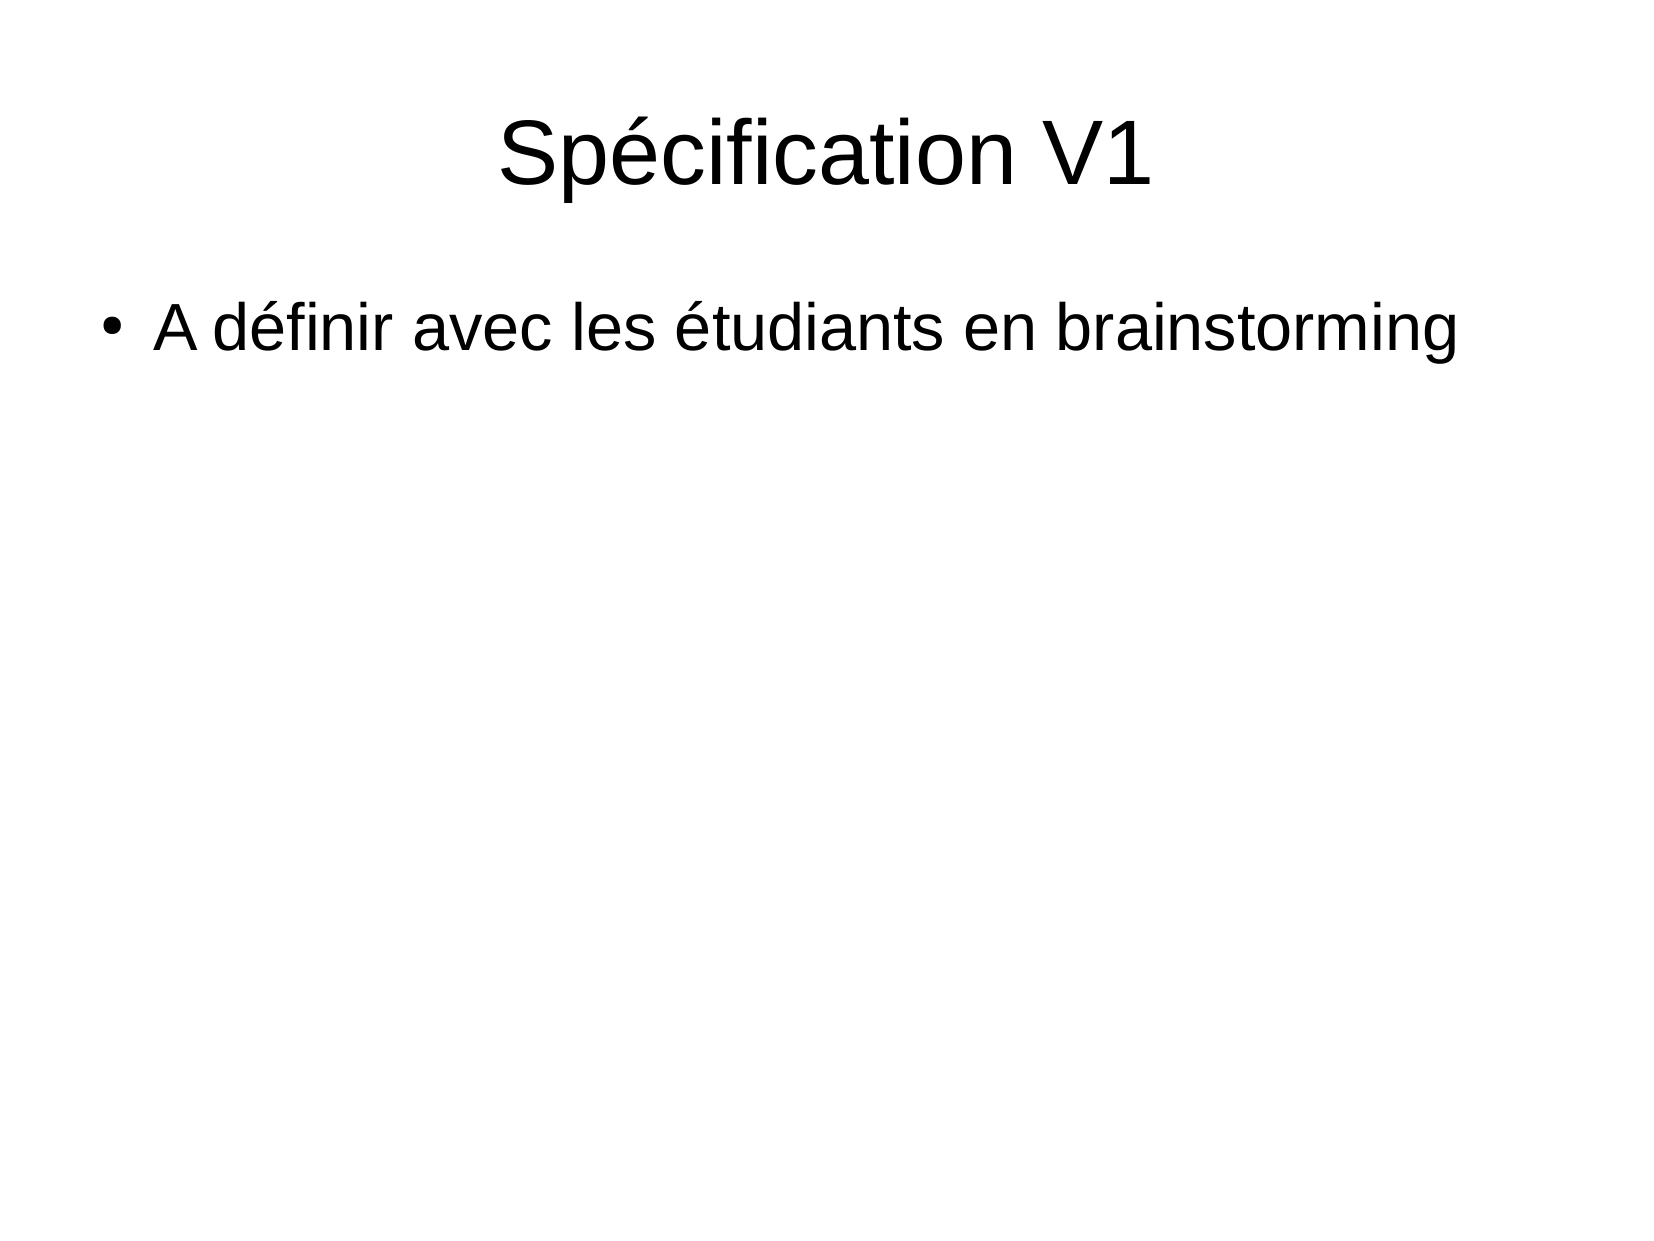

# Spécification V1
A définir avec les étudiants en brainstorming